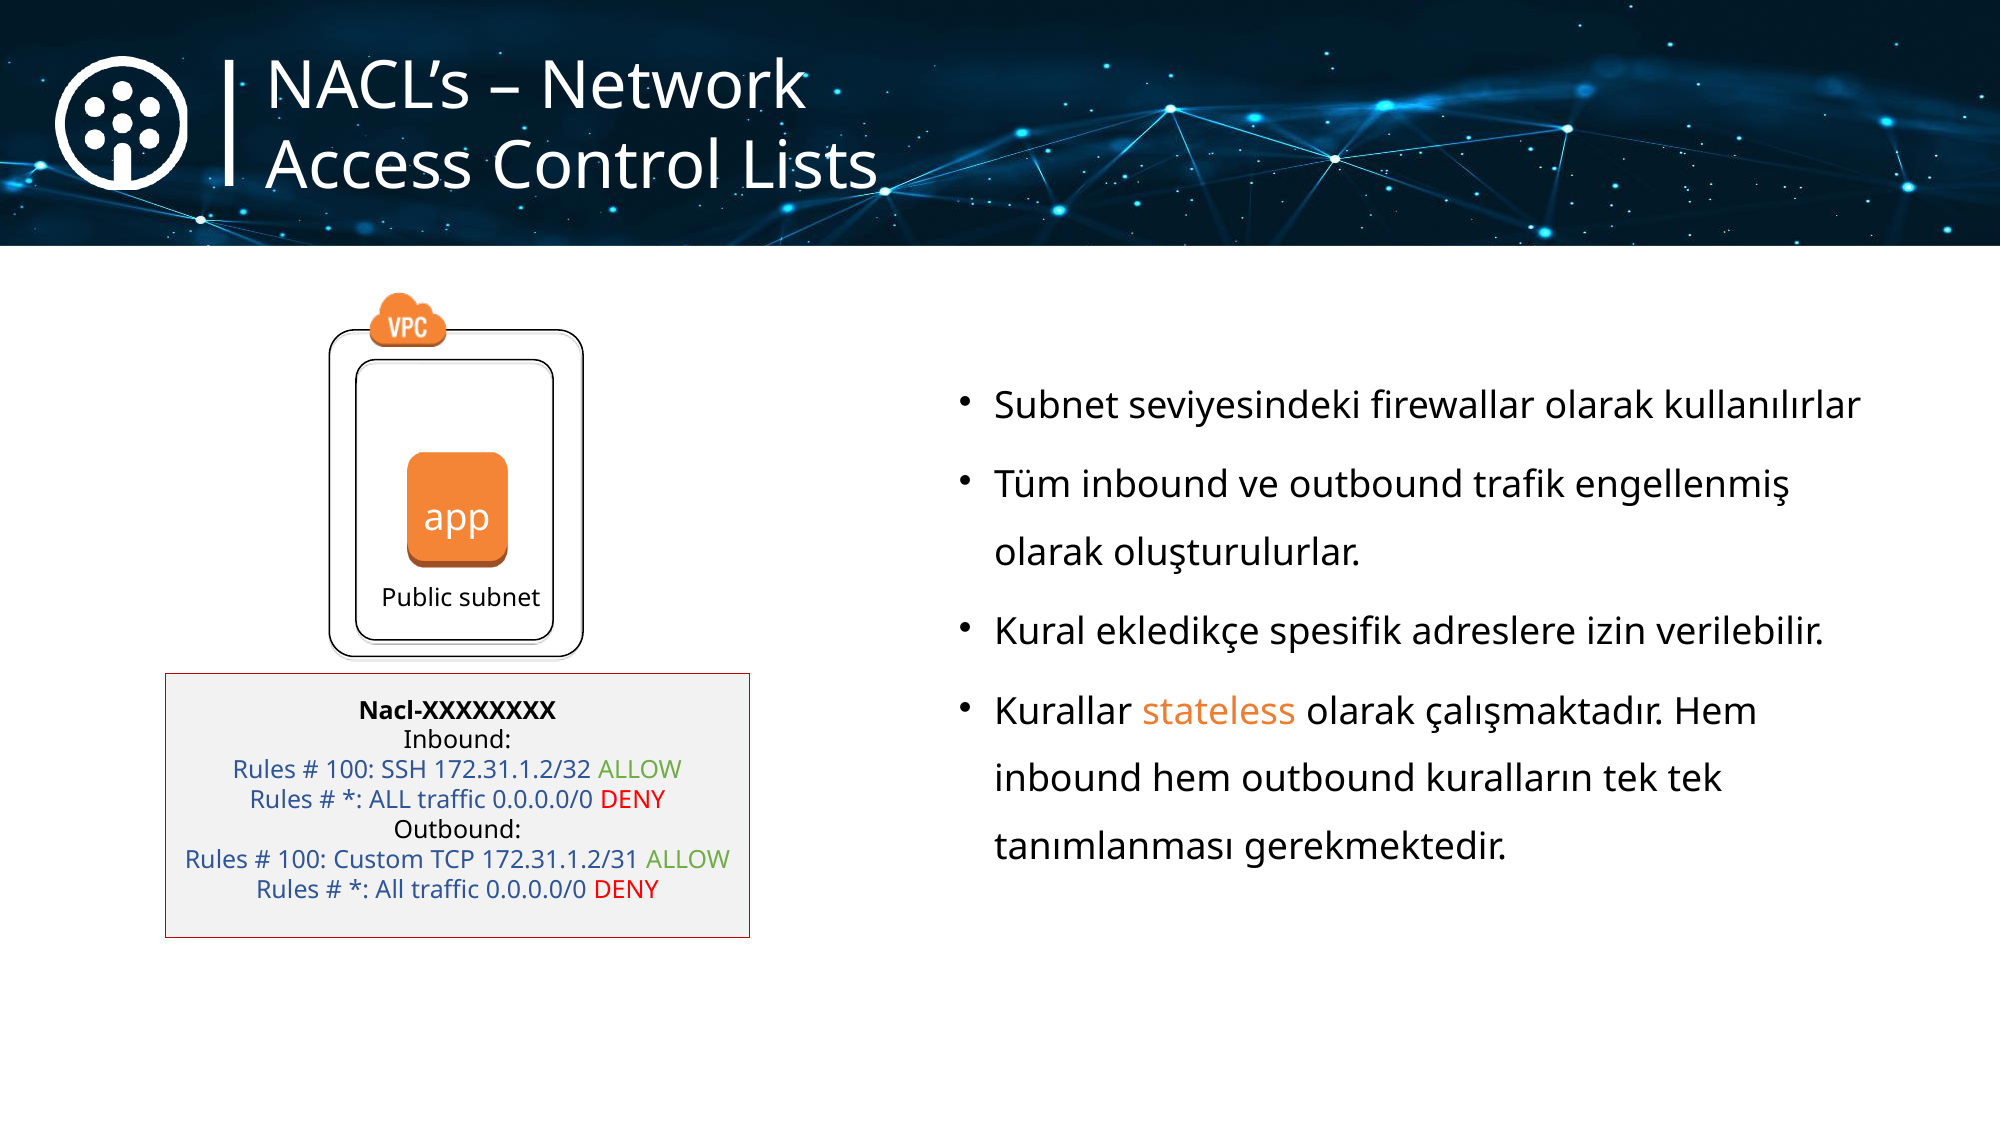

NACL’s – Network
Access Control Lists
app
app
Public subnet
Subnet seviyesindeki firewallar olarak kullanılırlar
Tüm inbound ve outbound trafik engellenmiş olarak oluşturulurlar.
Kural ekledikçe spesifik adreslere izin verilebilir.
Kurallar stateless olarak çalışmaktadır. Hem inbound hem outbound kuralların tek tek tanımlanması gerekmektedir.
Nacl-XXXXXXXX
Inbound:
Rules # 100: SSH 172.31.1.2/32 ALLOW
Rules # *: ALL traffic 0.0.0.0/0 DENY
Outbound:
Rules # 100: Custom TCP 172.31.1.2/31 ALLOW
Rules # *: All traffic 0.0.0.0/0 DENY